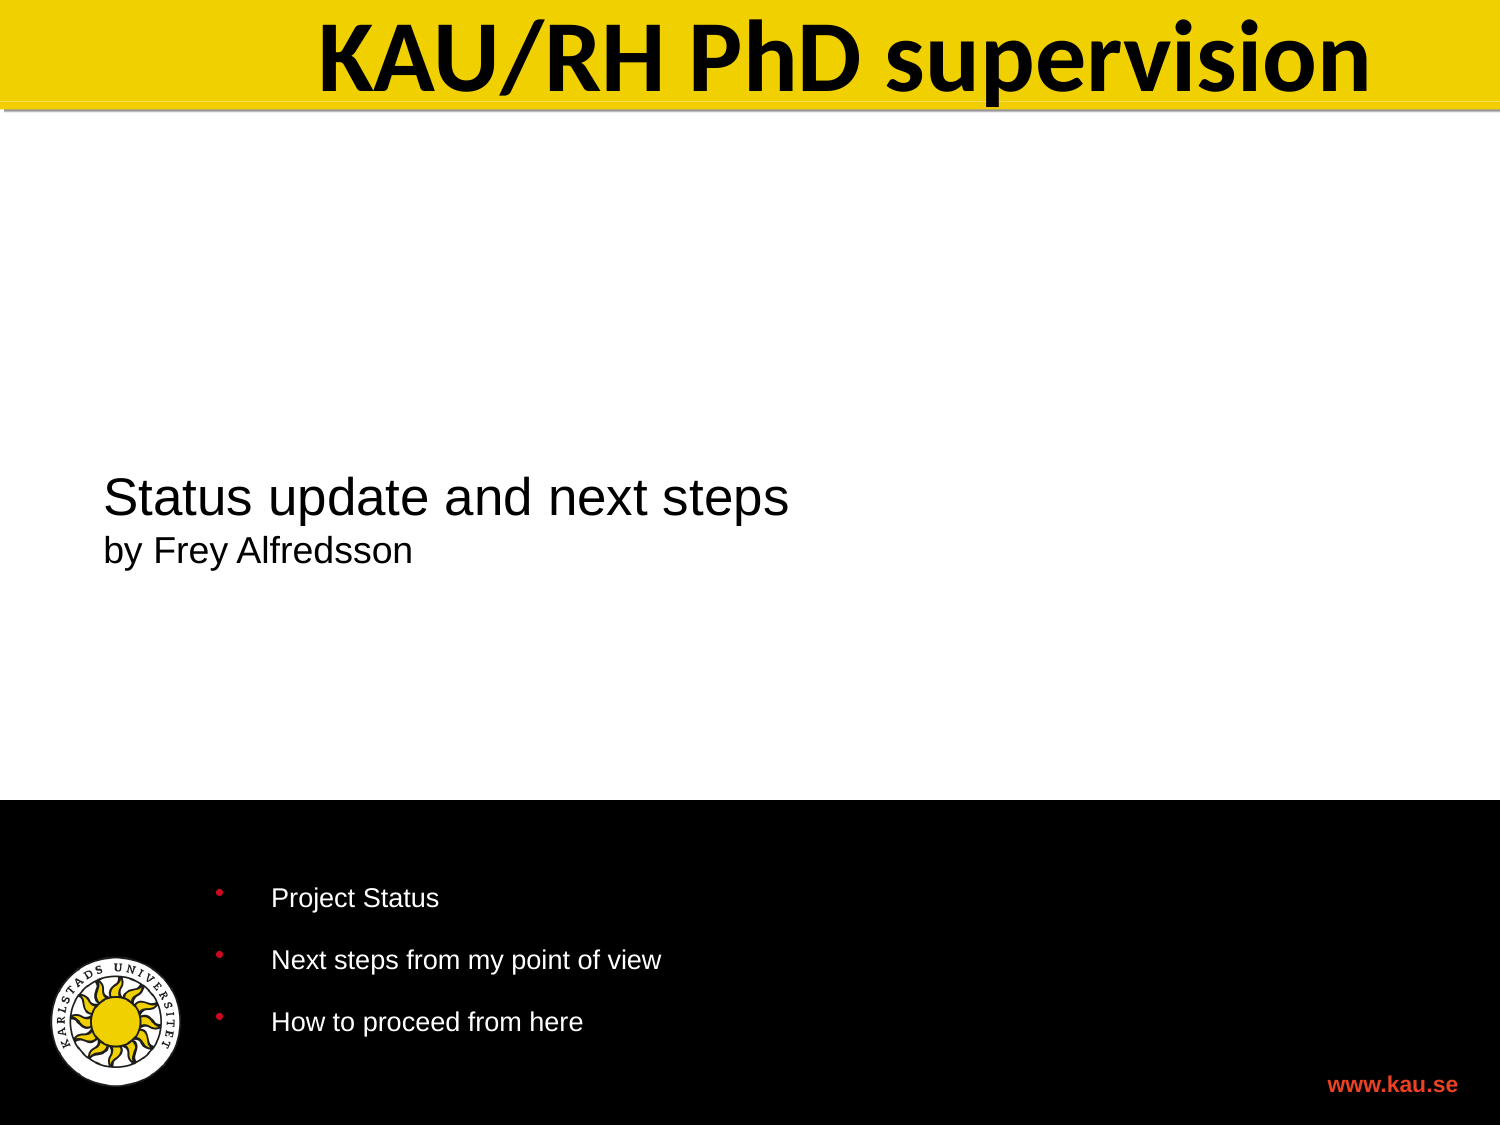

# KAU/RH PhD supervision
Status update and next steps
by Frey Alfredsson
Project Status
Next steps from my point of view
How to proceed from here